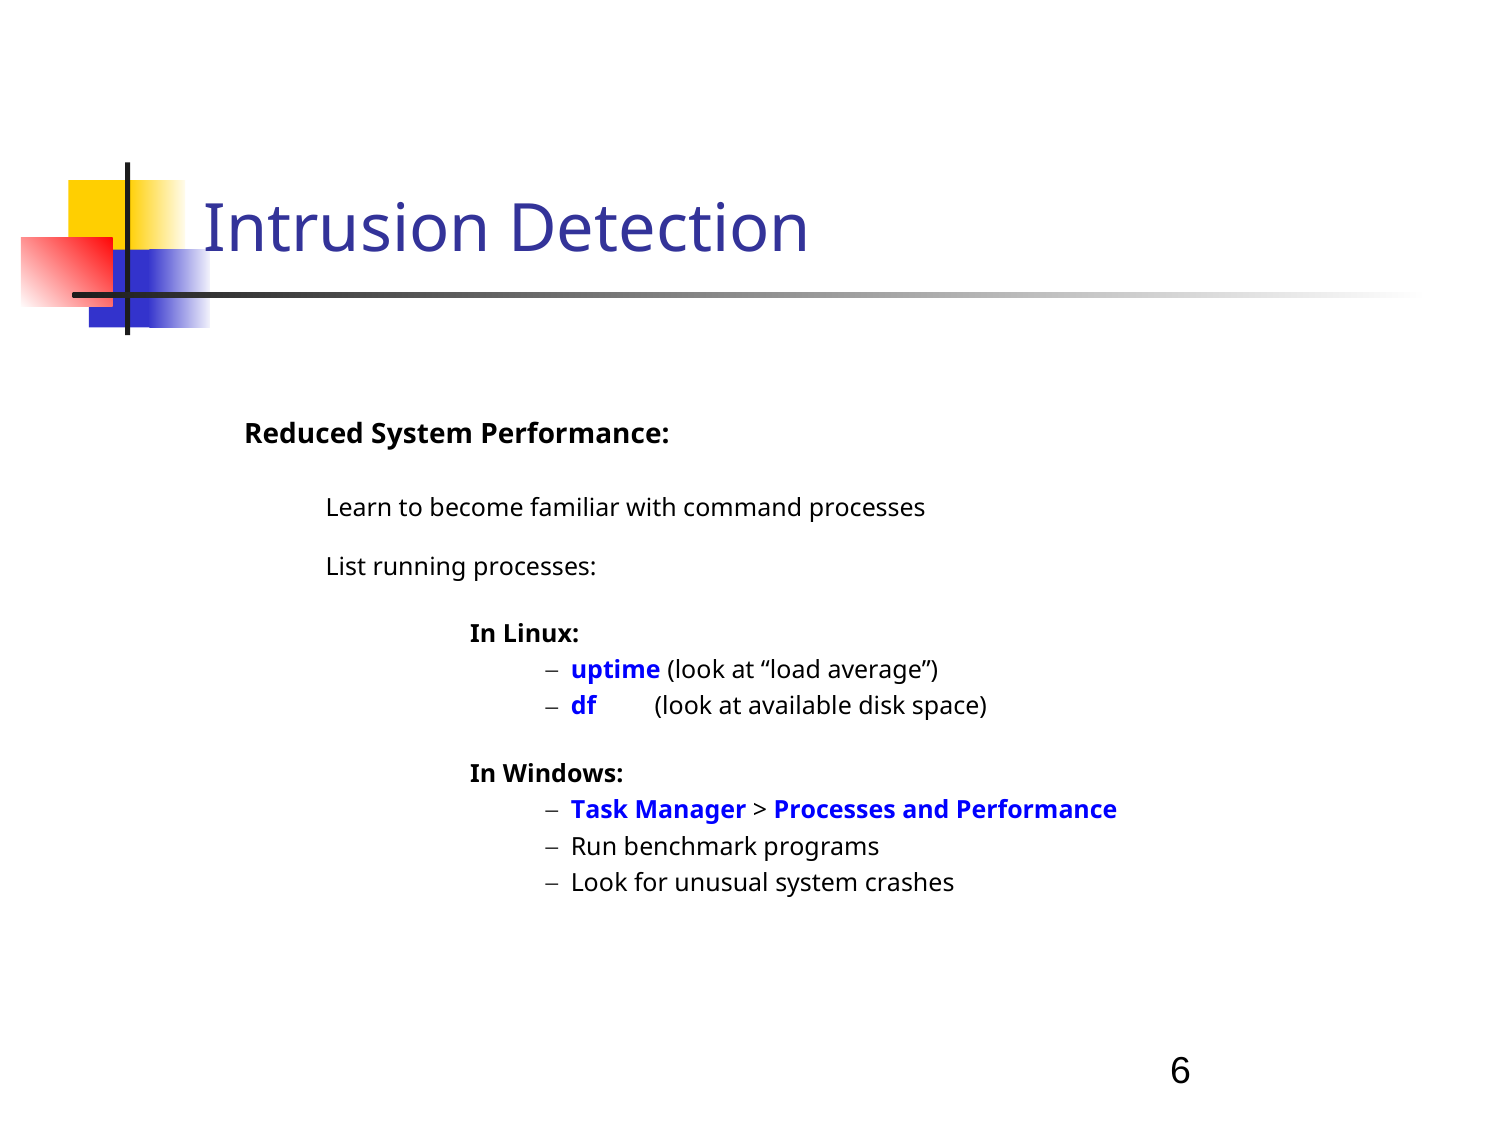

# Intrusion Detection
Reduced System Performance:
Learn to become familiar with command processes
List running processes:
In Linux:
uptime (look at “load average”)
df (look at available disk space)
In Windows:
Task Manager > Processes and Performance
Run benchmark programs
Look for unusual system crashes
6